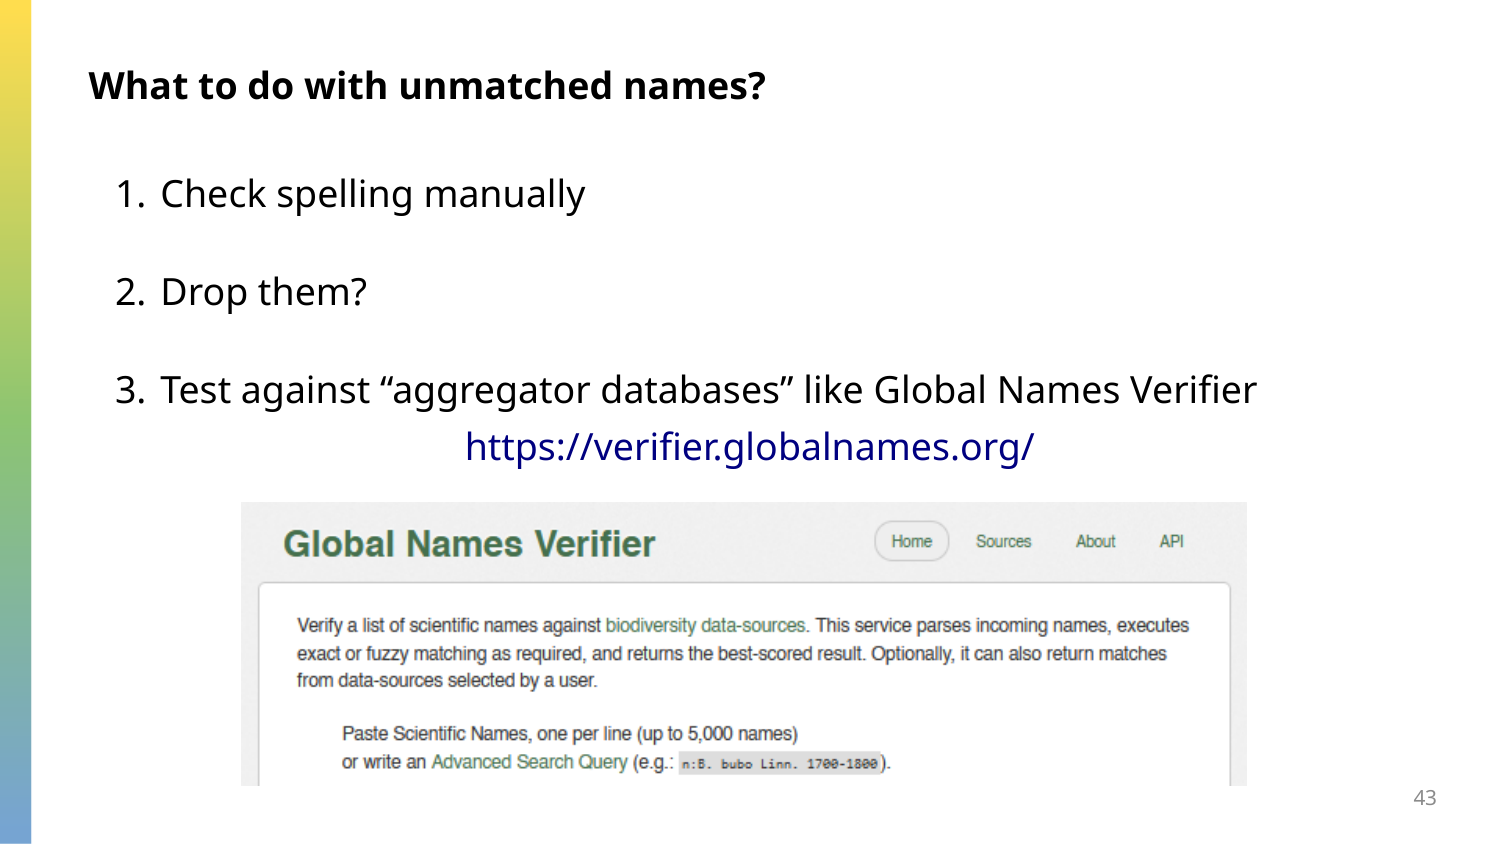

# What to do with unmatched names?
 Check spelling manually
 Drop them?
 Test against “aggregator databases” like Global Names Verifier
https://verifier.globalnames.org/
43